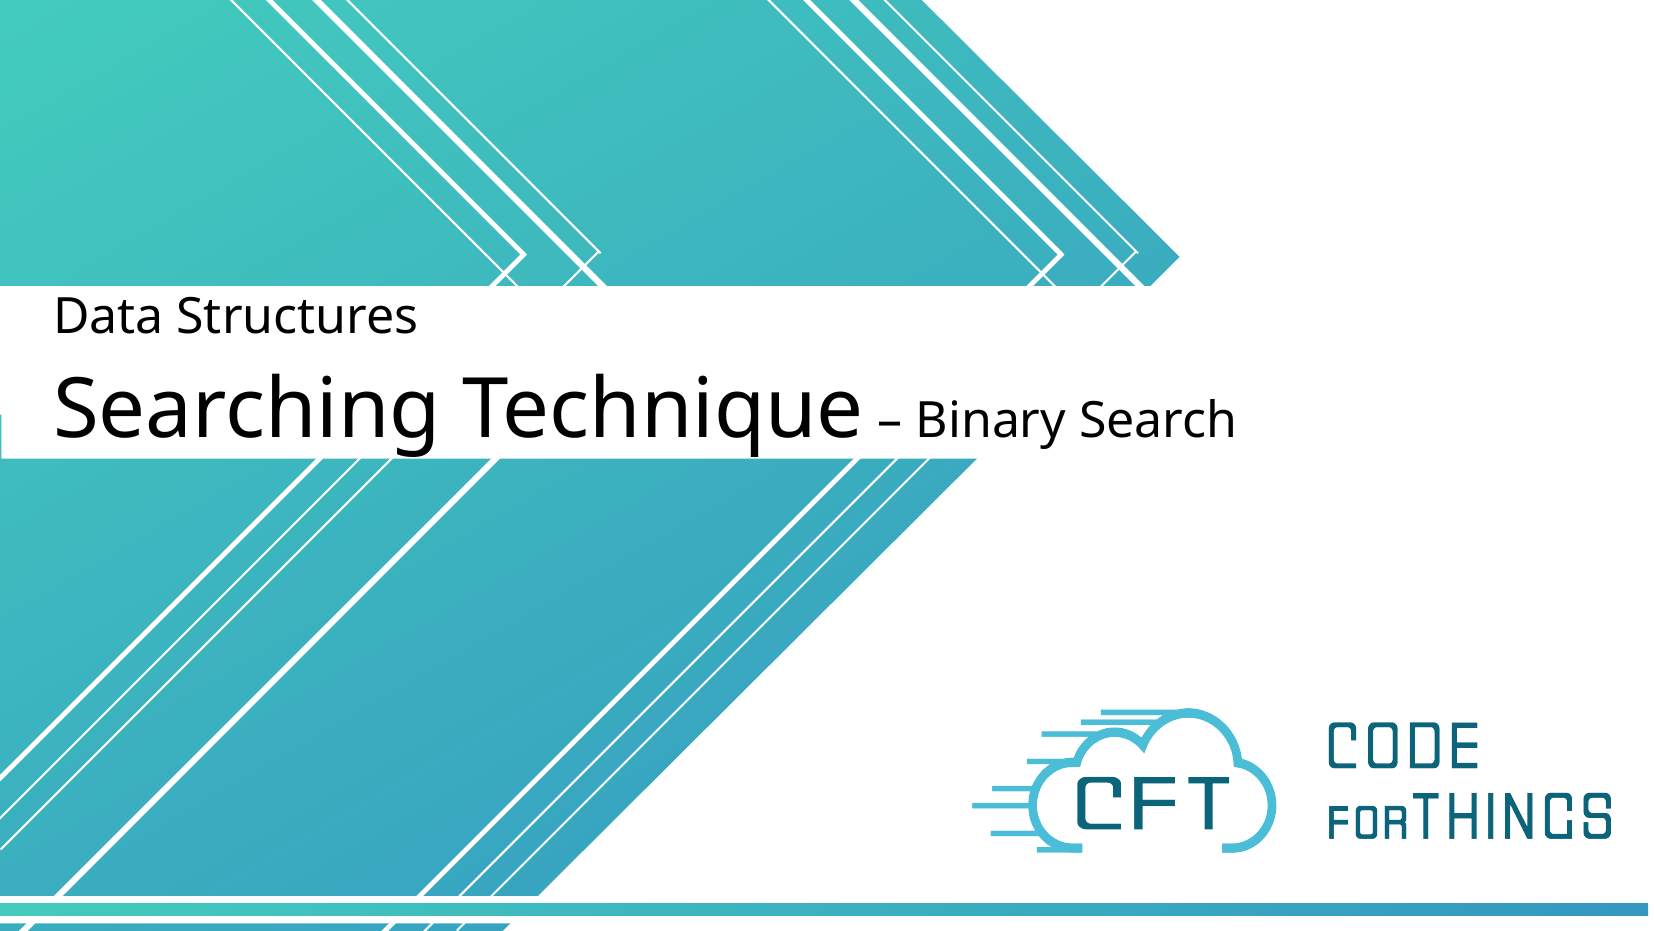

# Data Structures Searching Technique – Binary Search